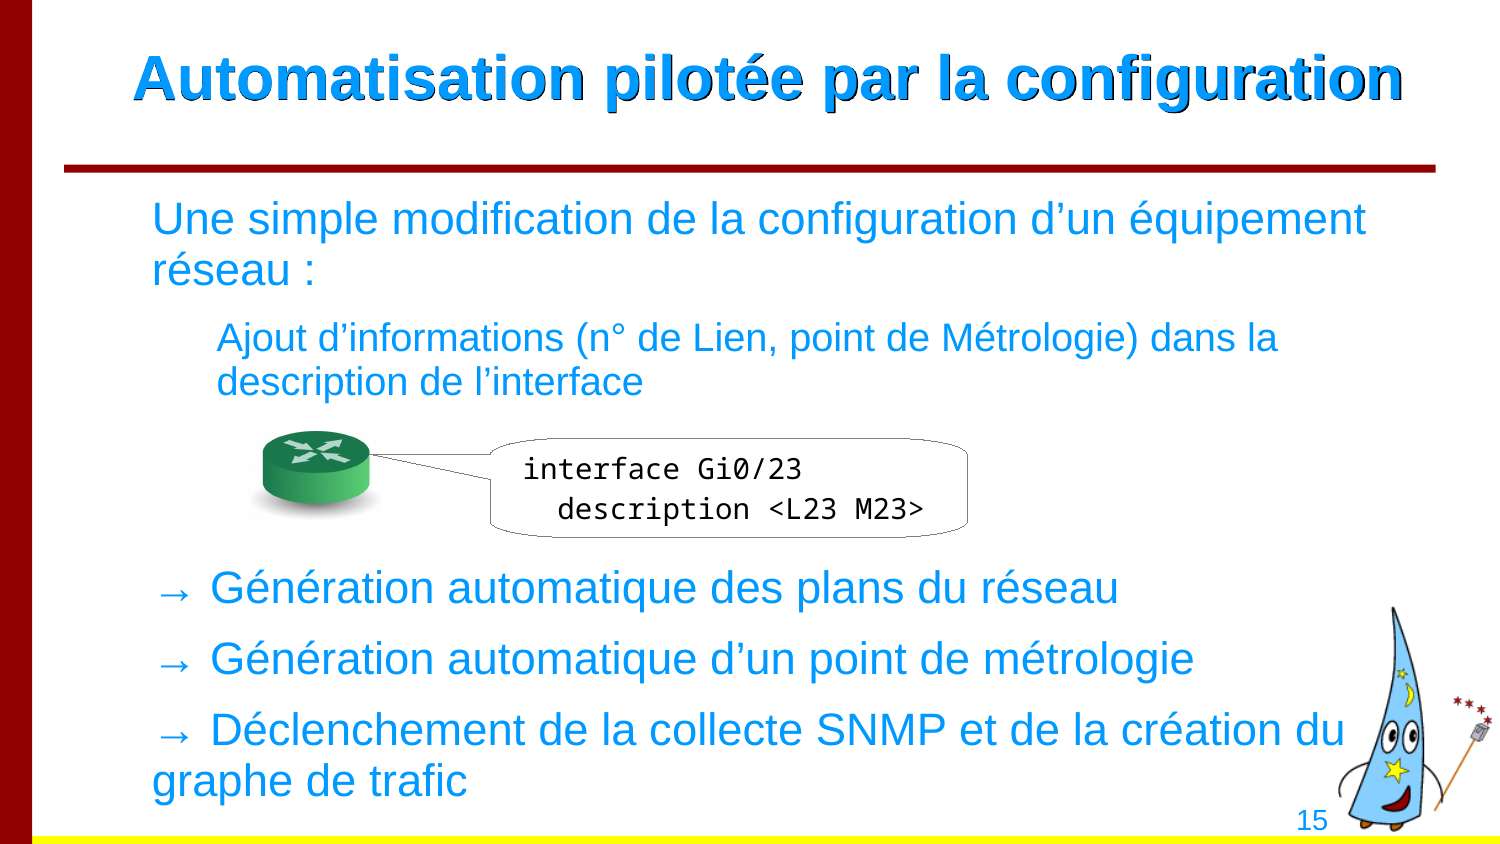

# Automatisation pilotée par la configuration
Une simple modification de la configuration d’un équipement réseau :
Ajout d’informations (n° de Lien, point de Métrologie) dans la description de l’interface
→ Génération automatique des plans du réseau
→ Génération automatique d’un point de métrologie
→ Déclenchement de la collecte SNMP et de la création du graphe de trafic
interface Gi0/23
  description <L23 M23>
15